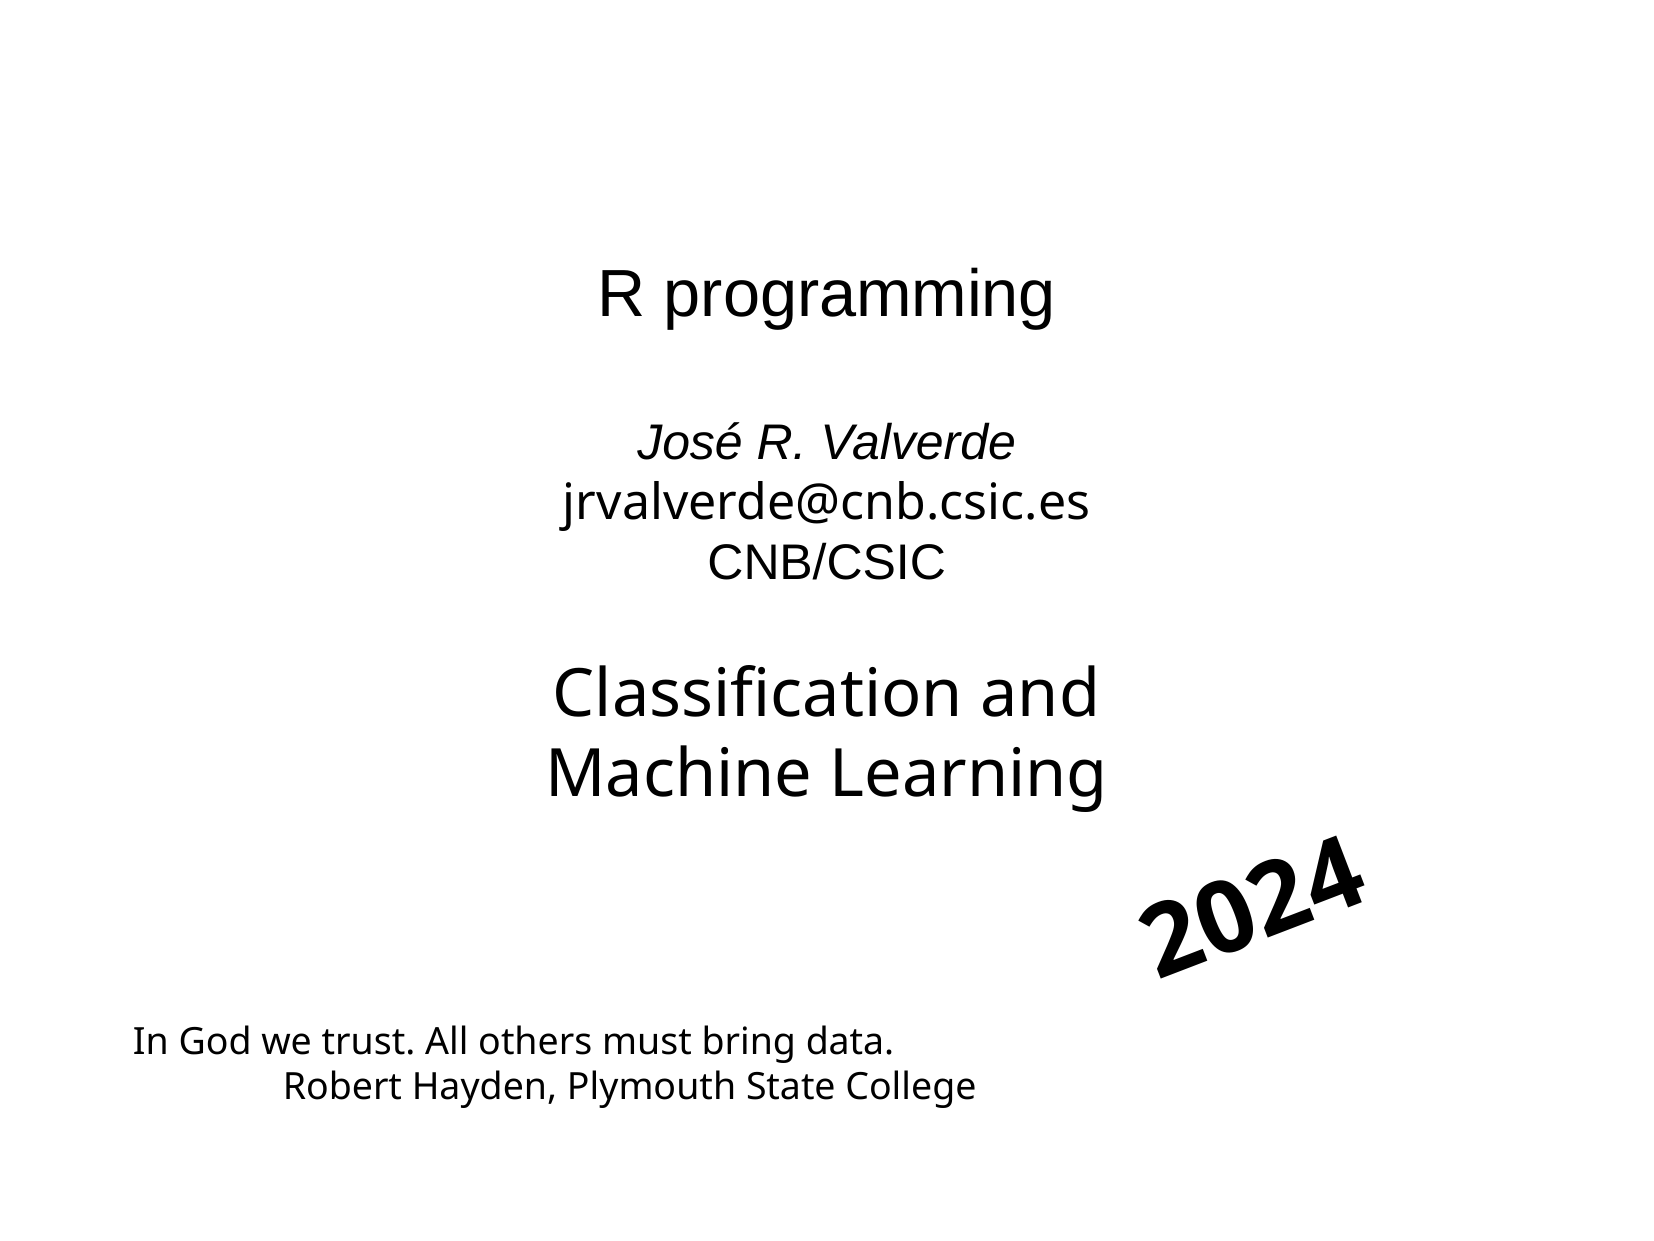

R programming
José R. Valverde
jrvalverde@cnb.csic.es
CNB/CSIC
Classification and
Machine Learning
2024
In God we trust. All others must bring data.
		Robert Hayden, Plymouth State College